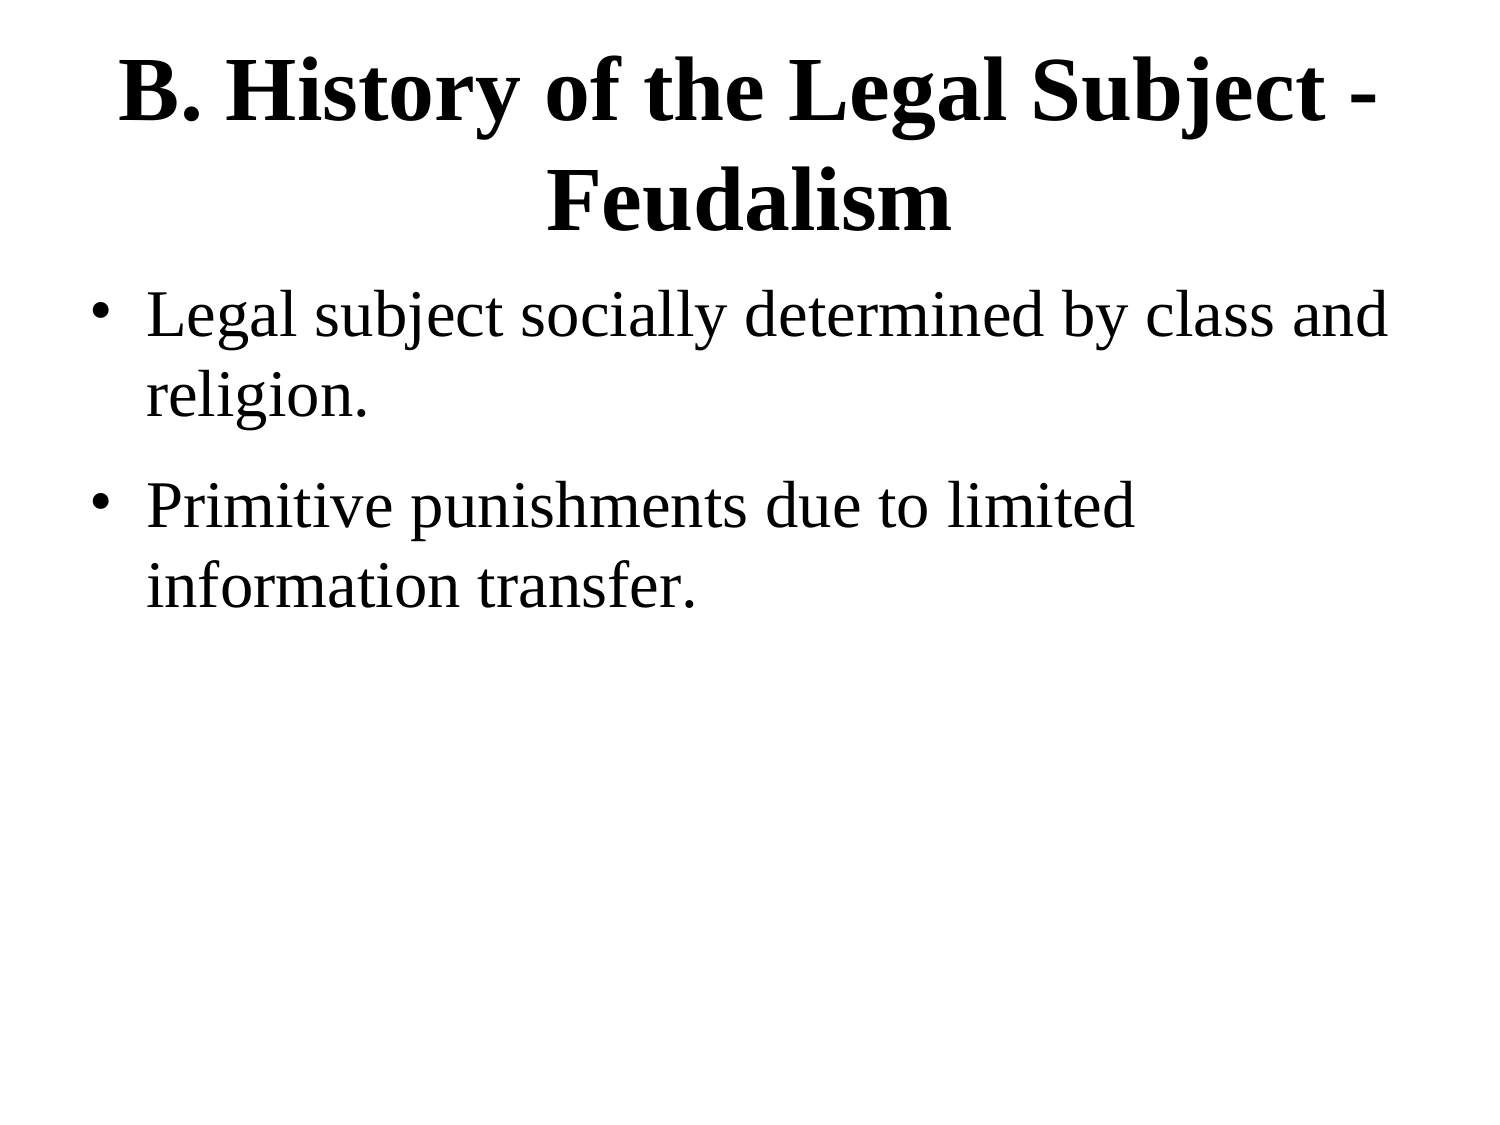

# B. History of the Legal Subject - Feudalism
Legal subject socially determined by class and religion.
Primitive punishments due to limited information transfer.